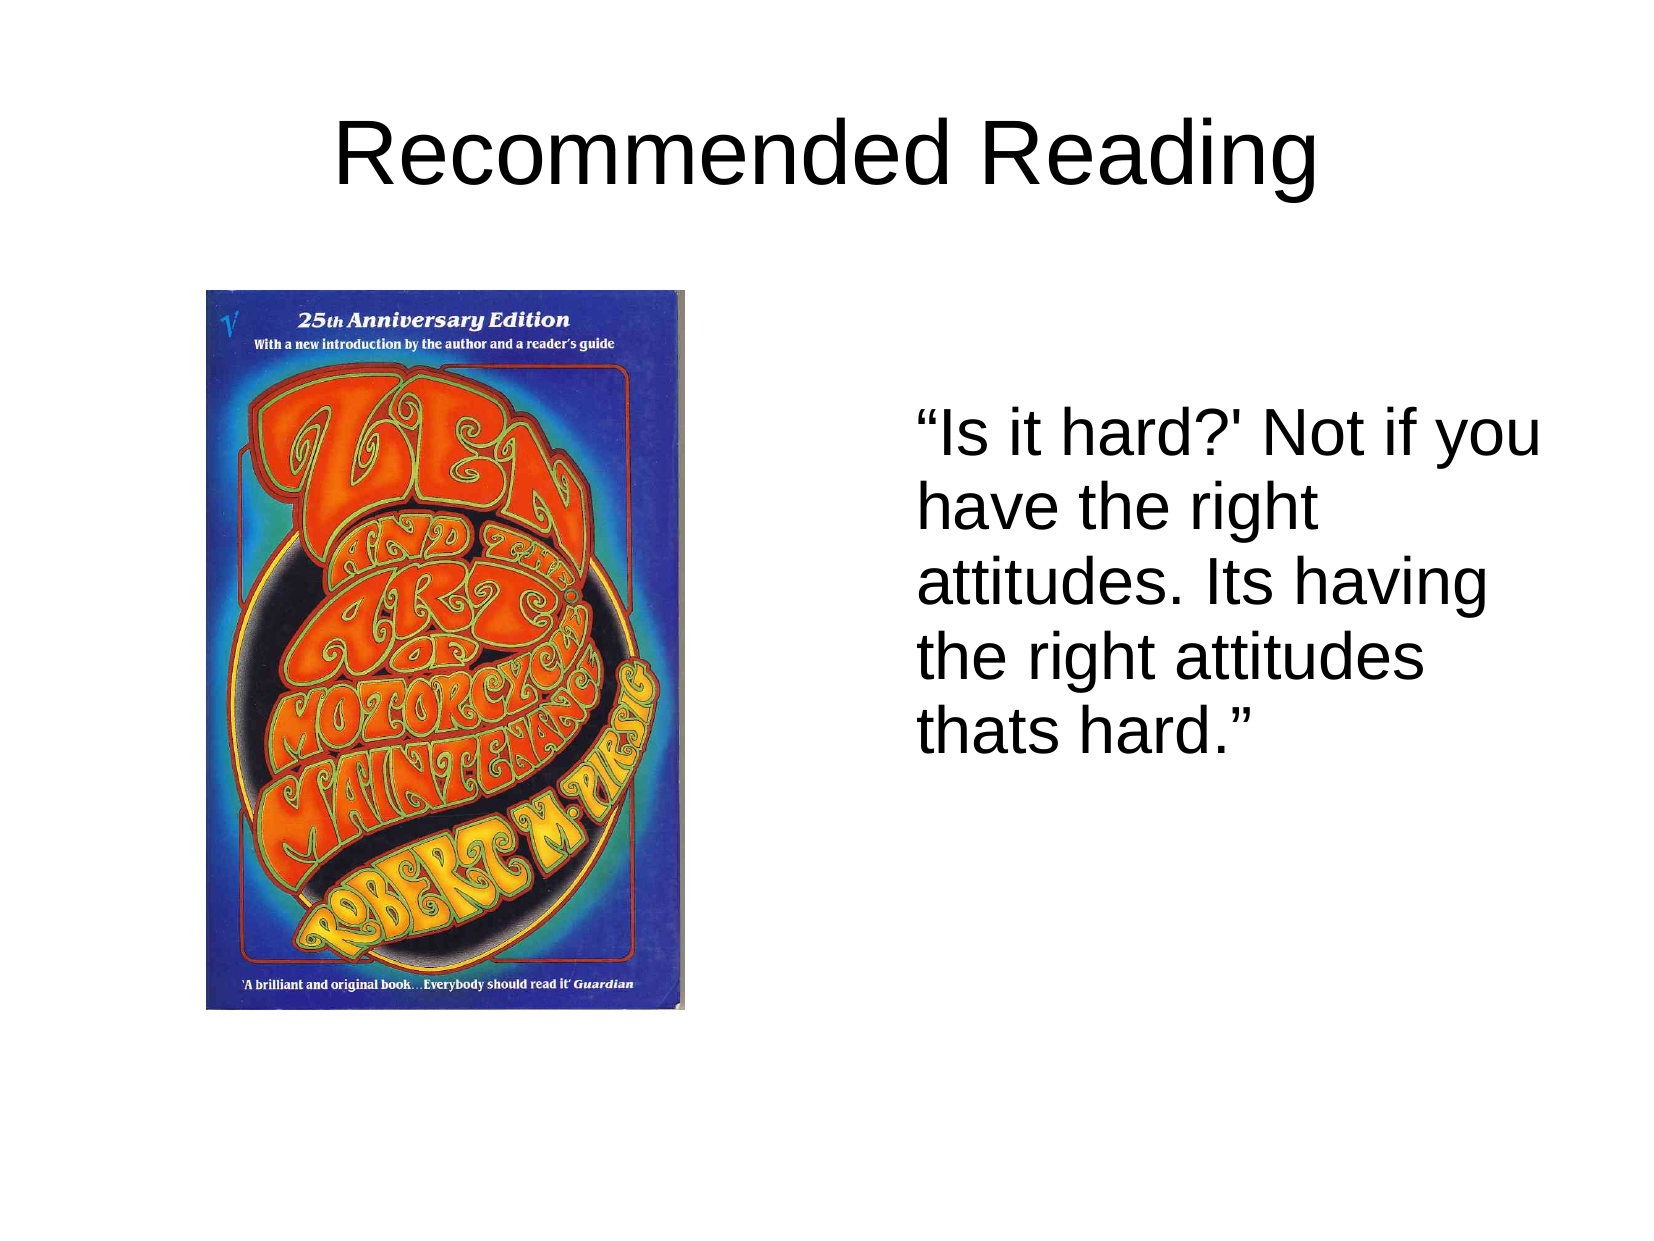

# Recommended Reading
“Is it hard?' Not if you have the right attitudes. Its having the right attitudes thats hard.”